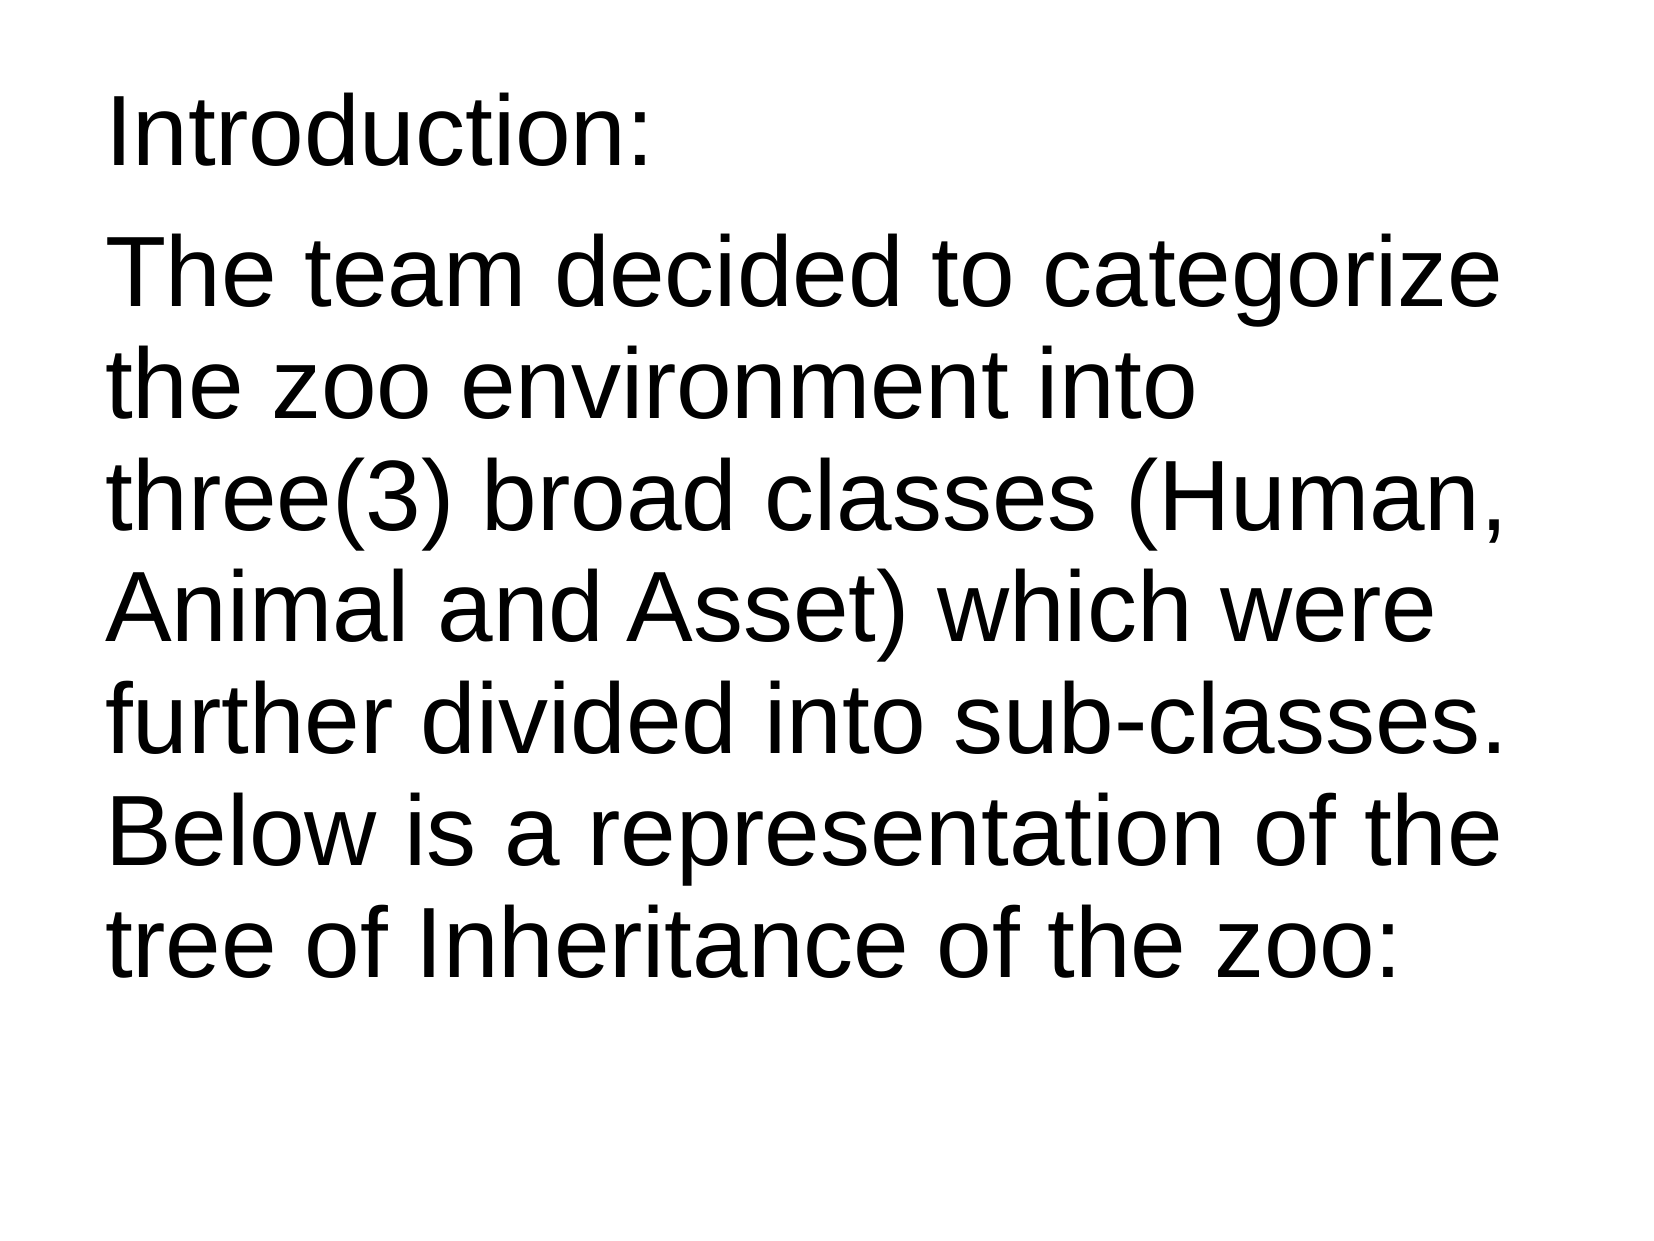

# Introduction:
The team decided to categorize the zoo environment into three(3) broad classes (Human, Animal and Asset) which were further divided into sub-classes. Below is a representation of the tree of Inheritance of the zoo: